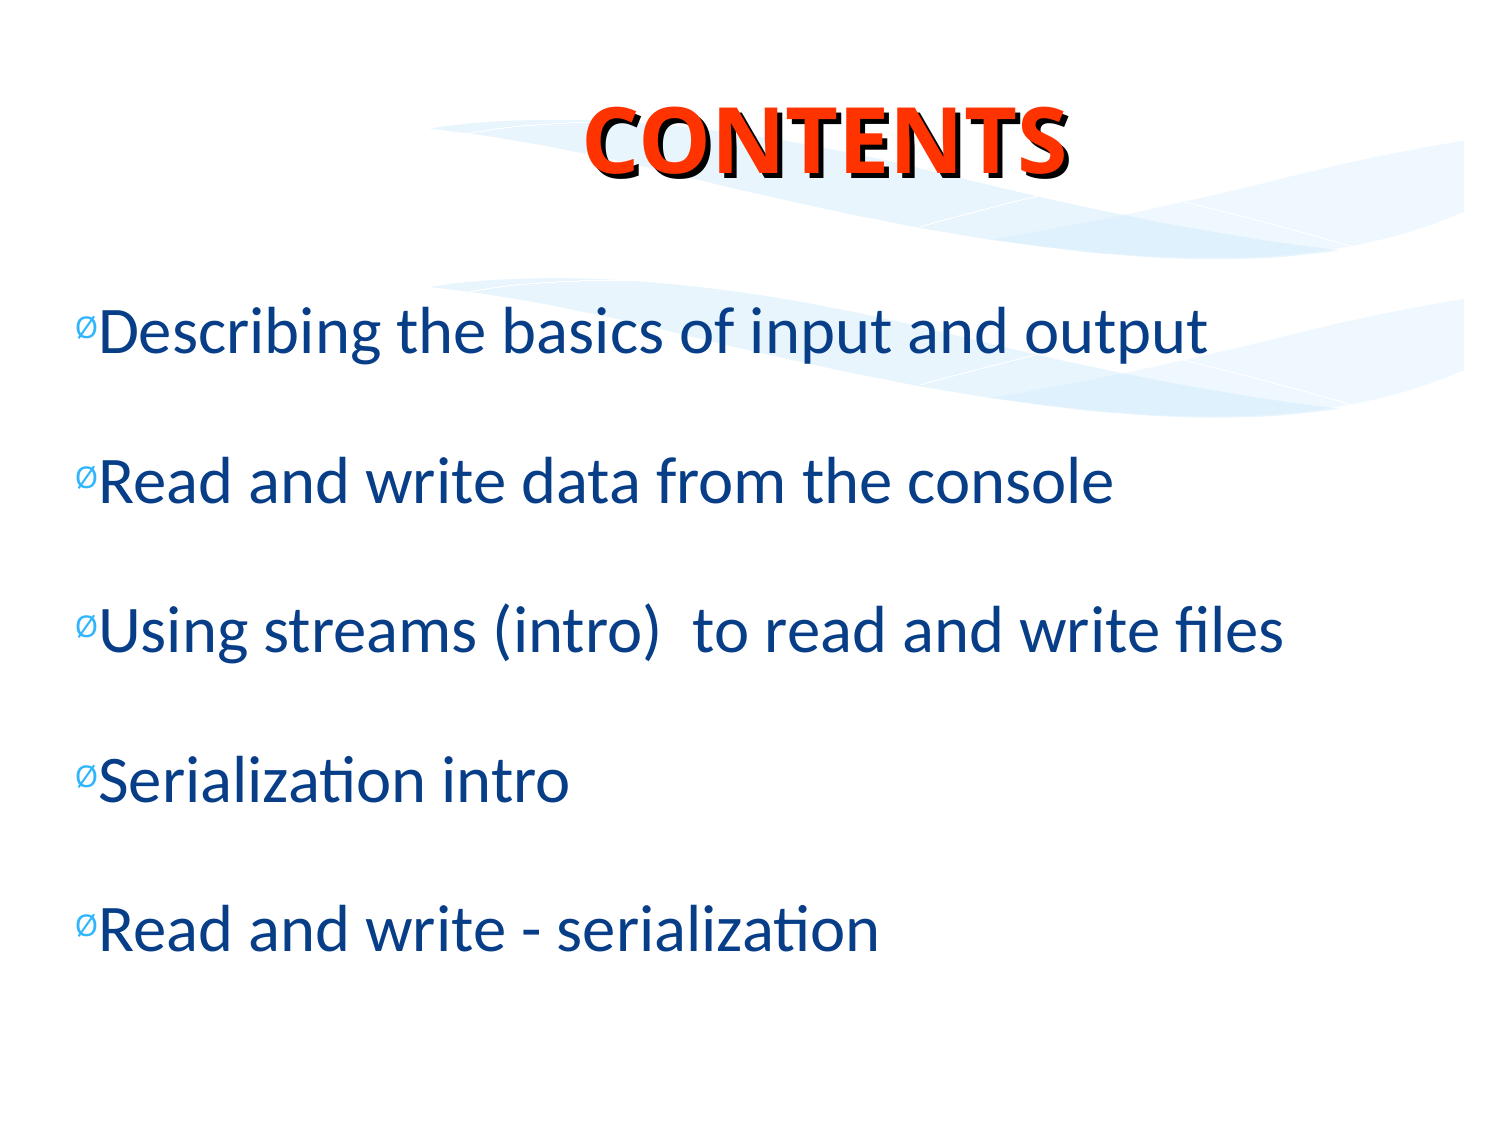

# CONTENTS
Describing the basics of input and output
Read and write data from the console
Using streams (intro) to read and write files
Serialization intro
Read and write - serialization